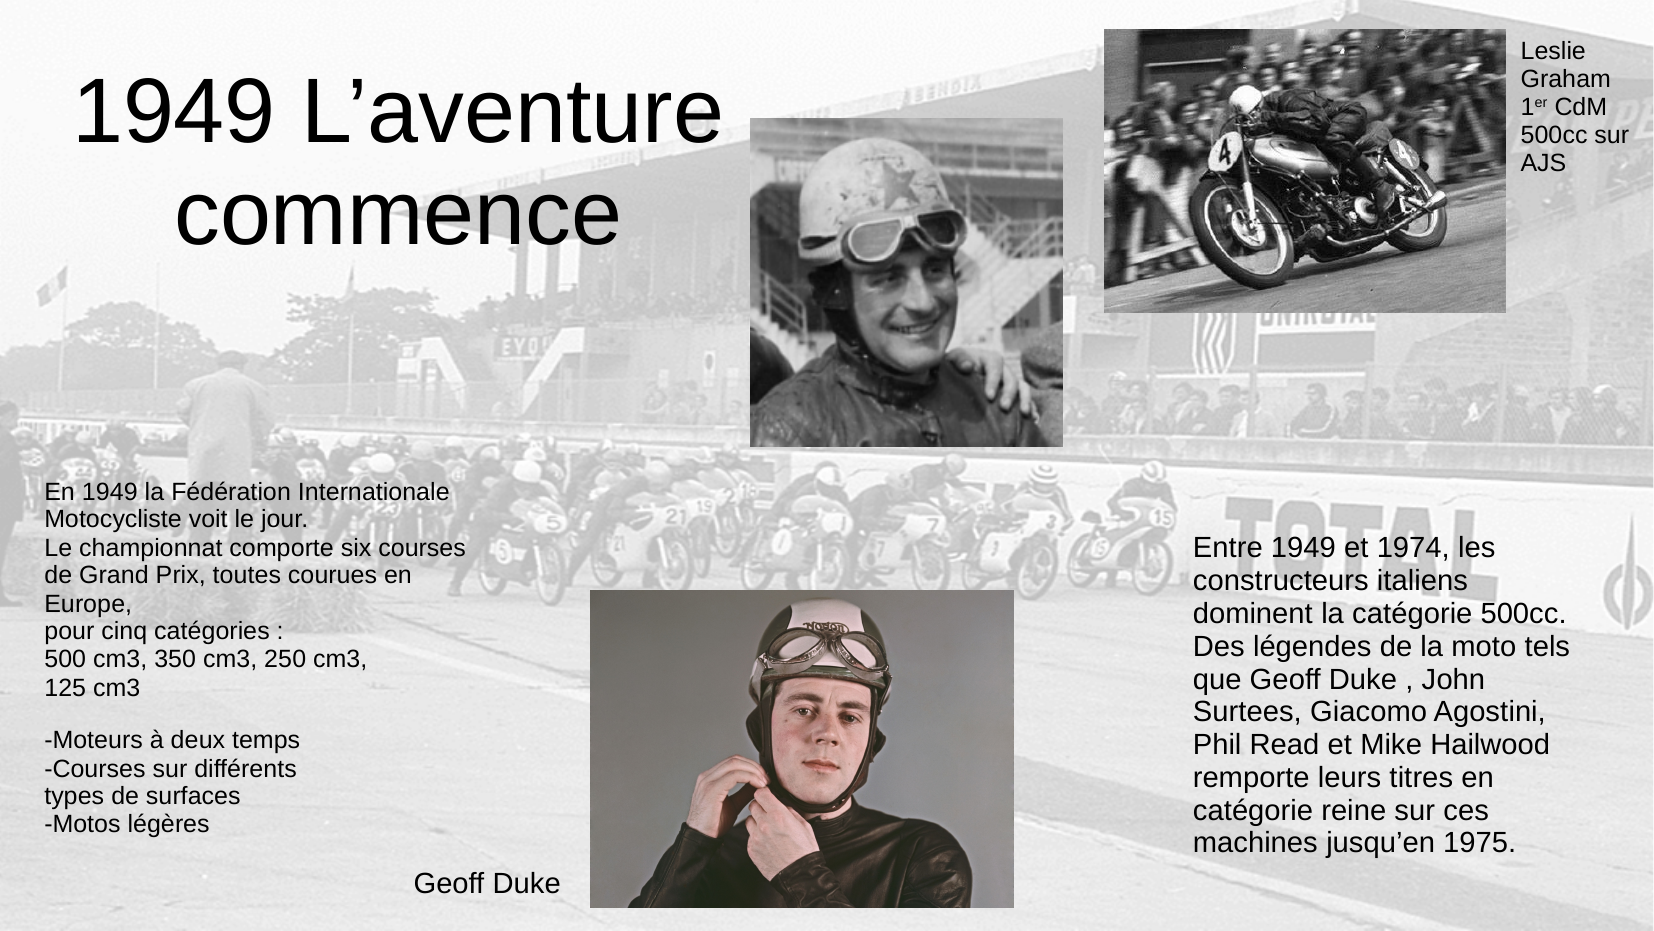

Leslie
Graham
1er CdM 500cc sur AJS
# 1949 L’aventure commence
En 1949 la Fédération Internationale Motocycliste voit le jour.
Le championnat comporte six courses
de Grand Prix, toutes courues en Europe,
pour cinq catégories :
500 cm3, 350 cm3, 250 cm3, 125 cm3
Entre 1949 et 1974, les constructeurs italiens dominent la catégorie 500cc. Des légendes de la moto tels que Geoff Duke , John Surtees, Giacomo Agostini, Phil Read et Mike Hailwood remporte leurs titres en catégorie reine sur ces machines jusqu’en 1975.
-Moteurs à deux temps
-Courses sur différents types de surfaces
-Motos légères
Geoff Duke